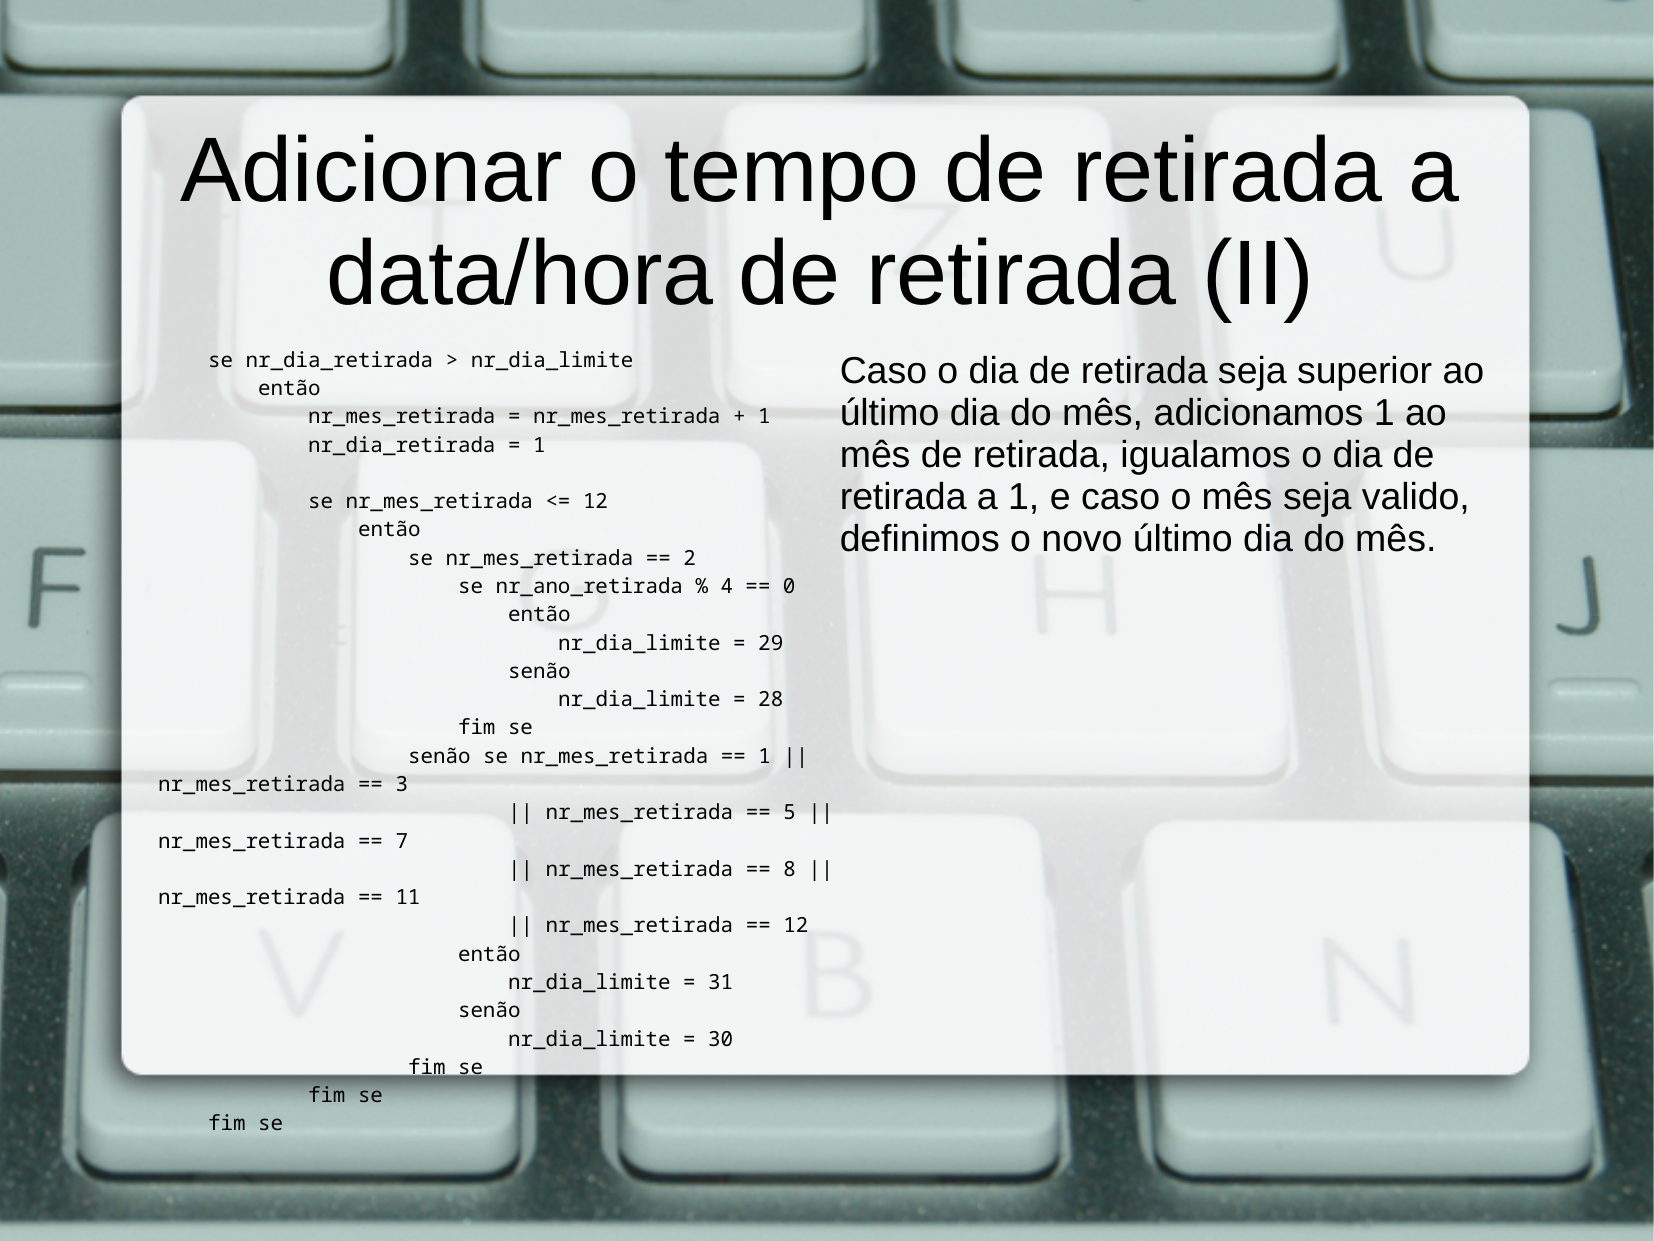

# Adicionar o tempo de retirada a data/hora de retirada (II)
 se nr_dia_retirada > nr_dia_limite
 então
 nr_mes_retirada = nr_mes_retirada + 1
 nr_dia_retirada = 1
 se nr_mes_retirada <= 12
 então
 se nr_mes_retirada == 2
 se nr_ano_retirada % 4 == 0
 então
 nr_dia_limite = 29
 senão
 nr_dia_limite = 28
 fim se
 senão se nr_mes_retirada == 1 || nr_mes_retirada == 3
 || nr_mes_retirada == 5 || nr_mes_retirada == 7
 || nr_mes_retirada == 8 || nr_mes_retirada == 11
 || nr_mes_retirada == 12
 então
 nr_dia_limite = 31
 senão
 nr_dia_limite = 30
 fim se
 fim se
 fim se
Caso o dia de retirada seja superior ao último dia do mês, adicionamos 1 ao mês de retirada, igualamos o dia de retirada a 1, e caso o mês seja valido, definimos o novo último dia do mês.